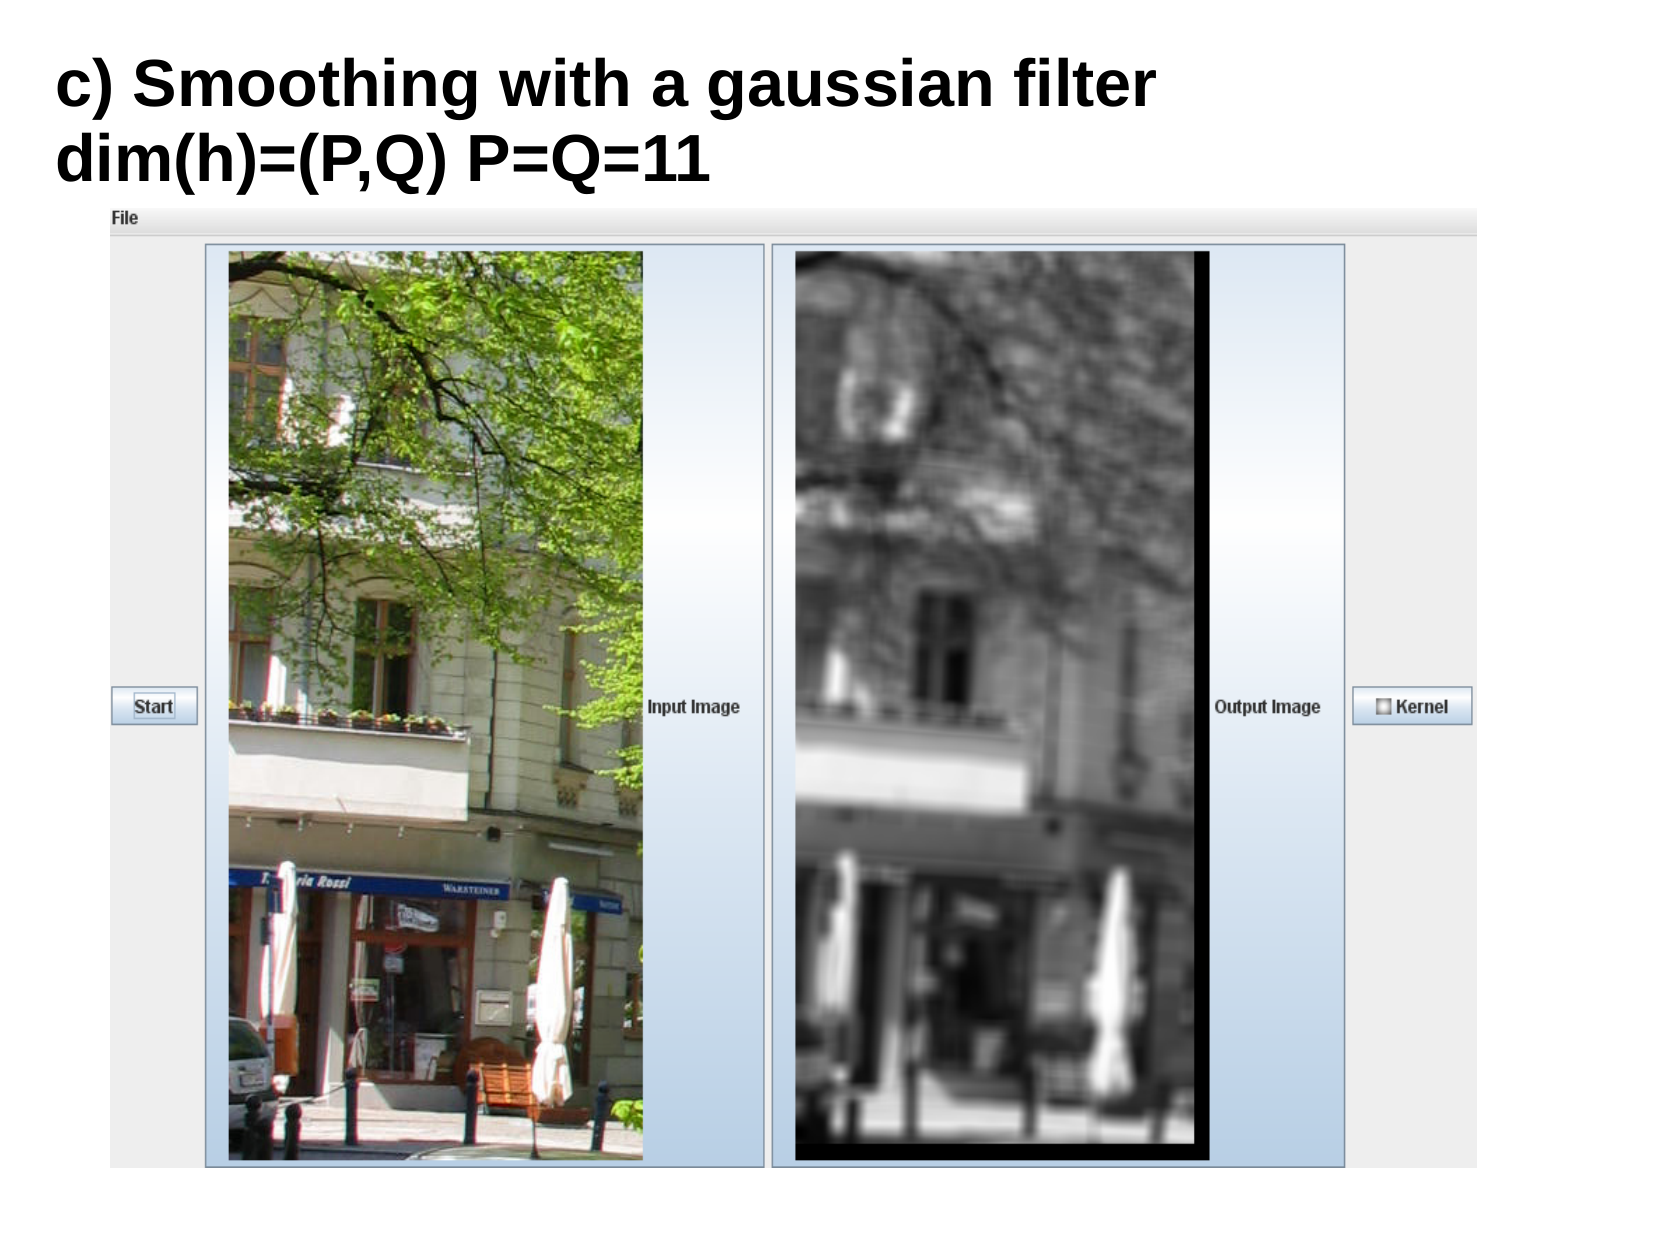

c) Smoothing with a gaussian filter dim(h)=(P,Q) P=Q=11